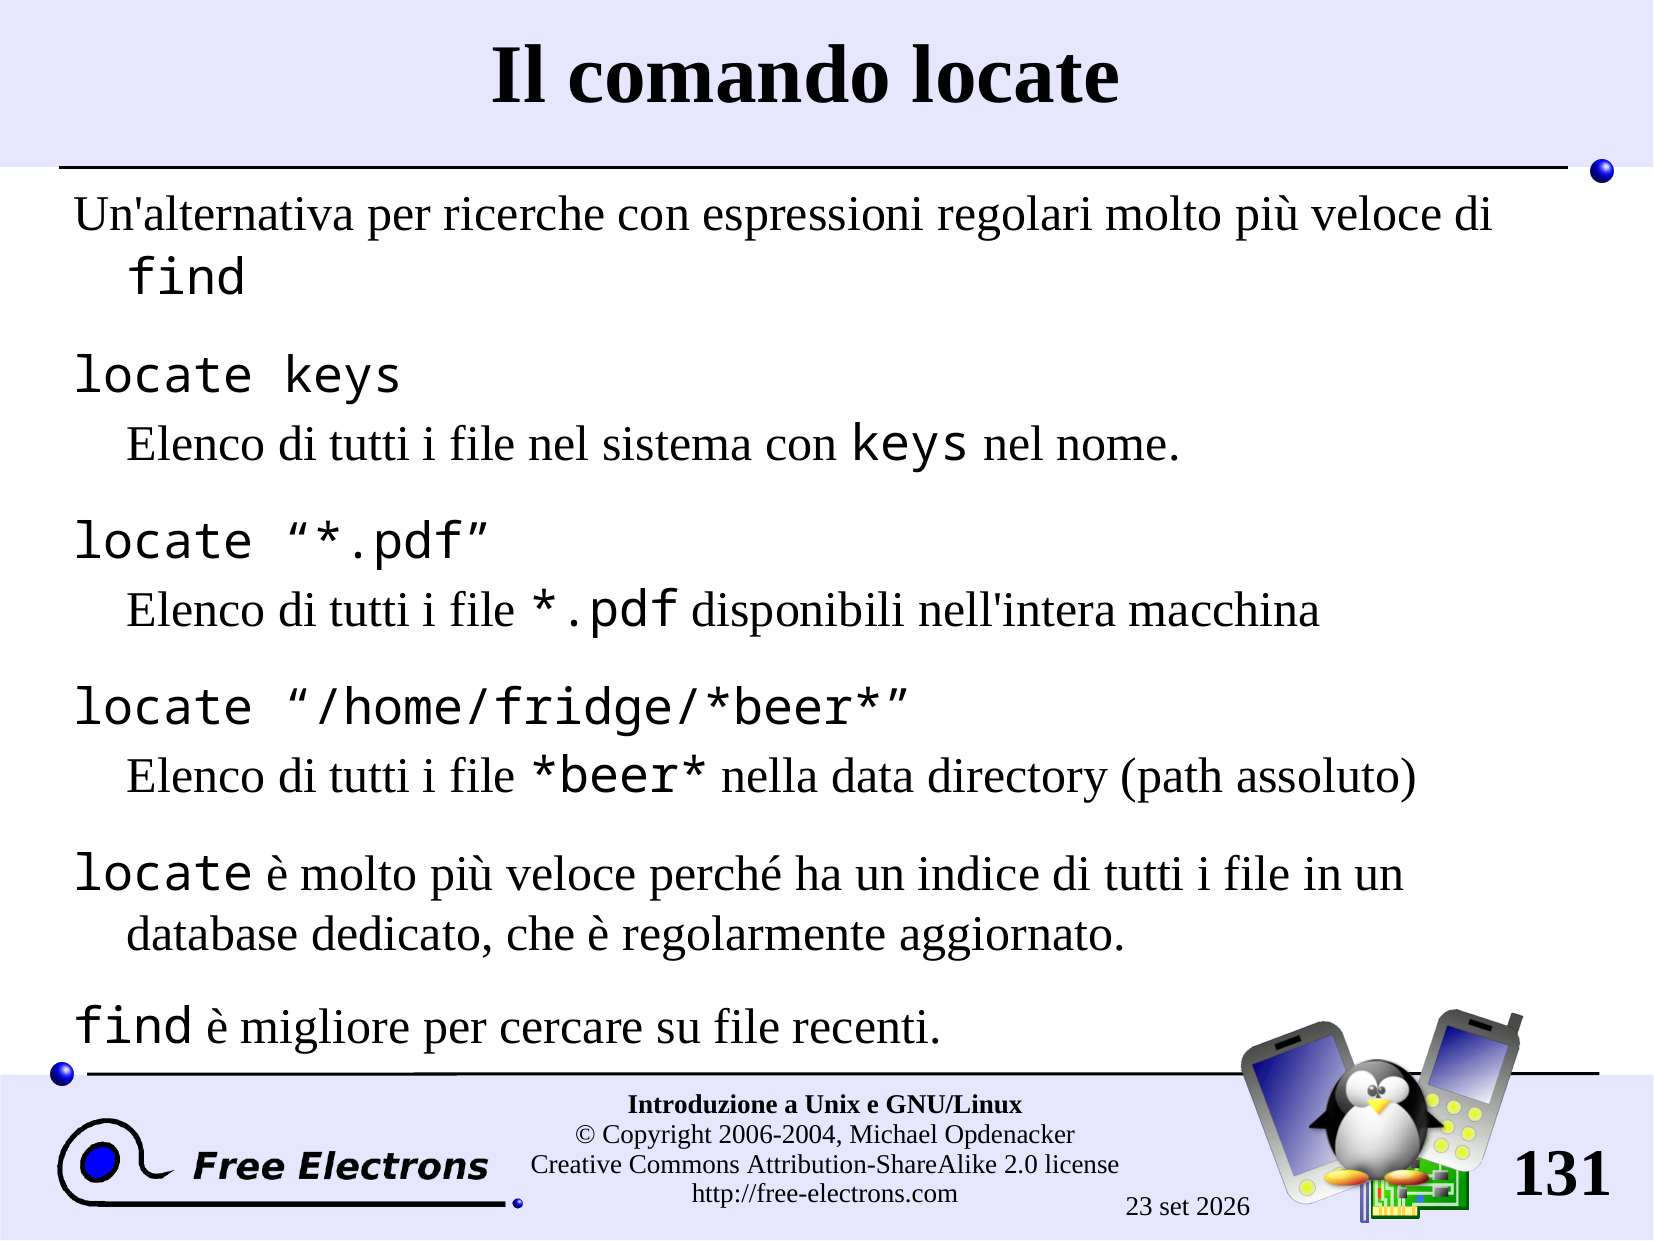

# Il comando locate
Un'alternativa per ricerche con espressioni regolari molto più veloce di find
locate keys
Elenco di tutti i file nel sistema con keys nel nome.
locate “*.pdf”
Elenco di tutti i file *.pdf disponibili nell'intera macchina
locate “/home/fridge/*beer*”
Elenco di tutti i file *beer* nella data directory (path assoluto)
locate è molto più veloce perché ha un indice di tutti i file in un database dedicato, che è regolarmente aggiornato.
find è migliore per cercare su file recenti.